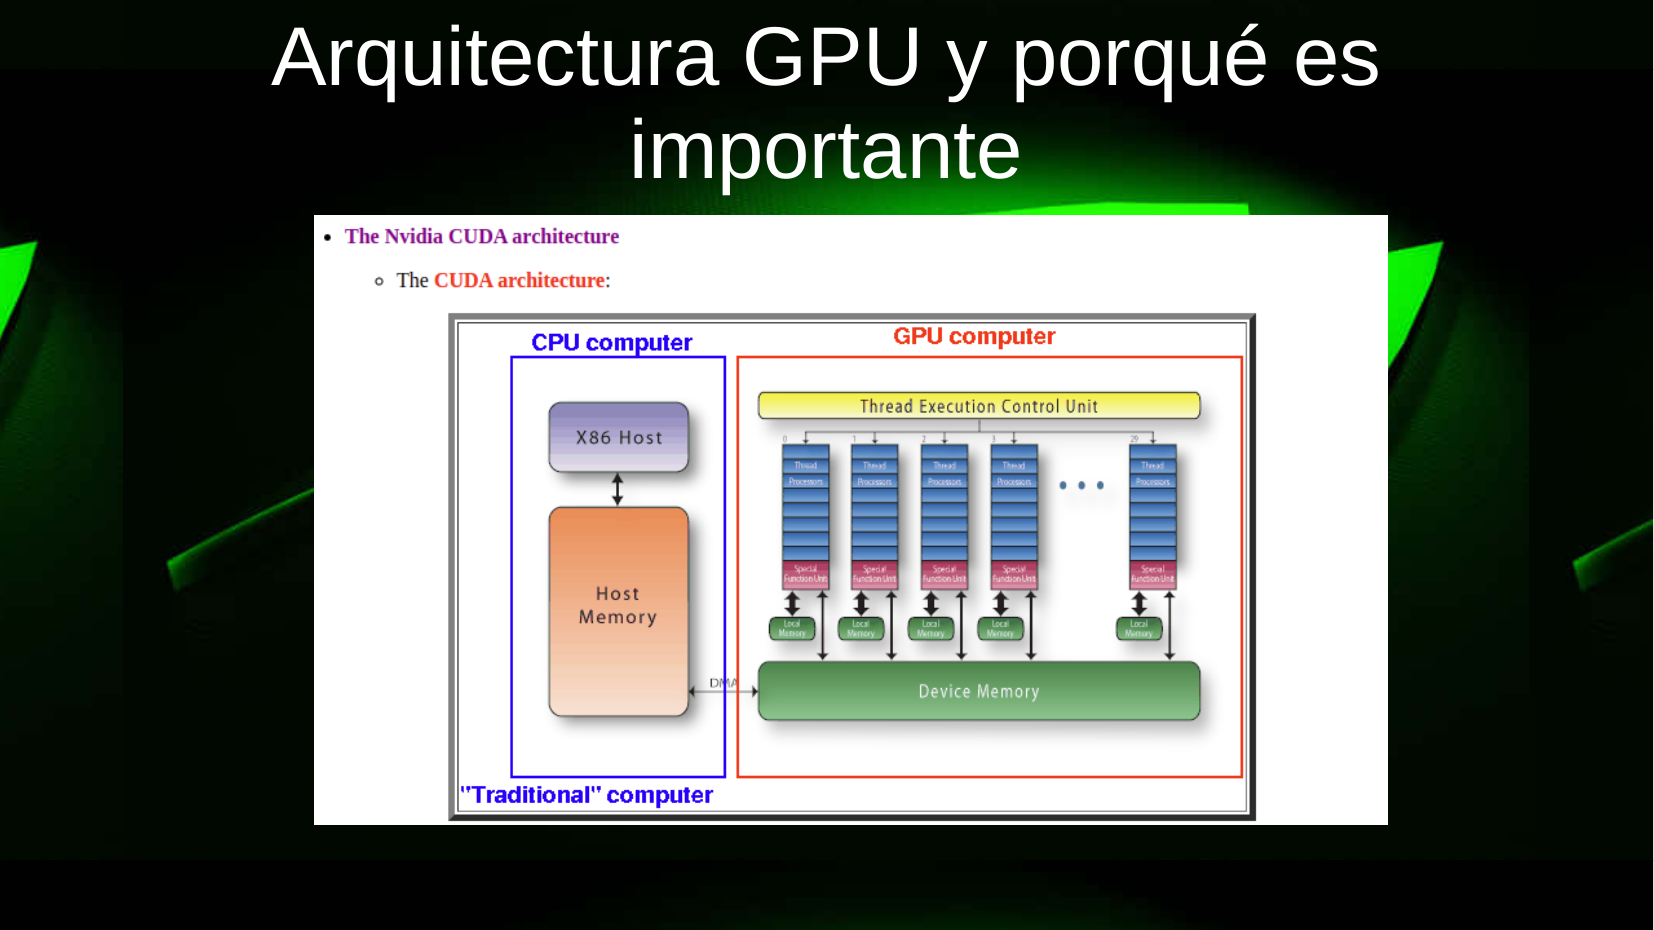

# Arquitectura GPU y porqué es importante